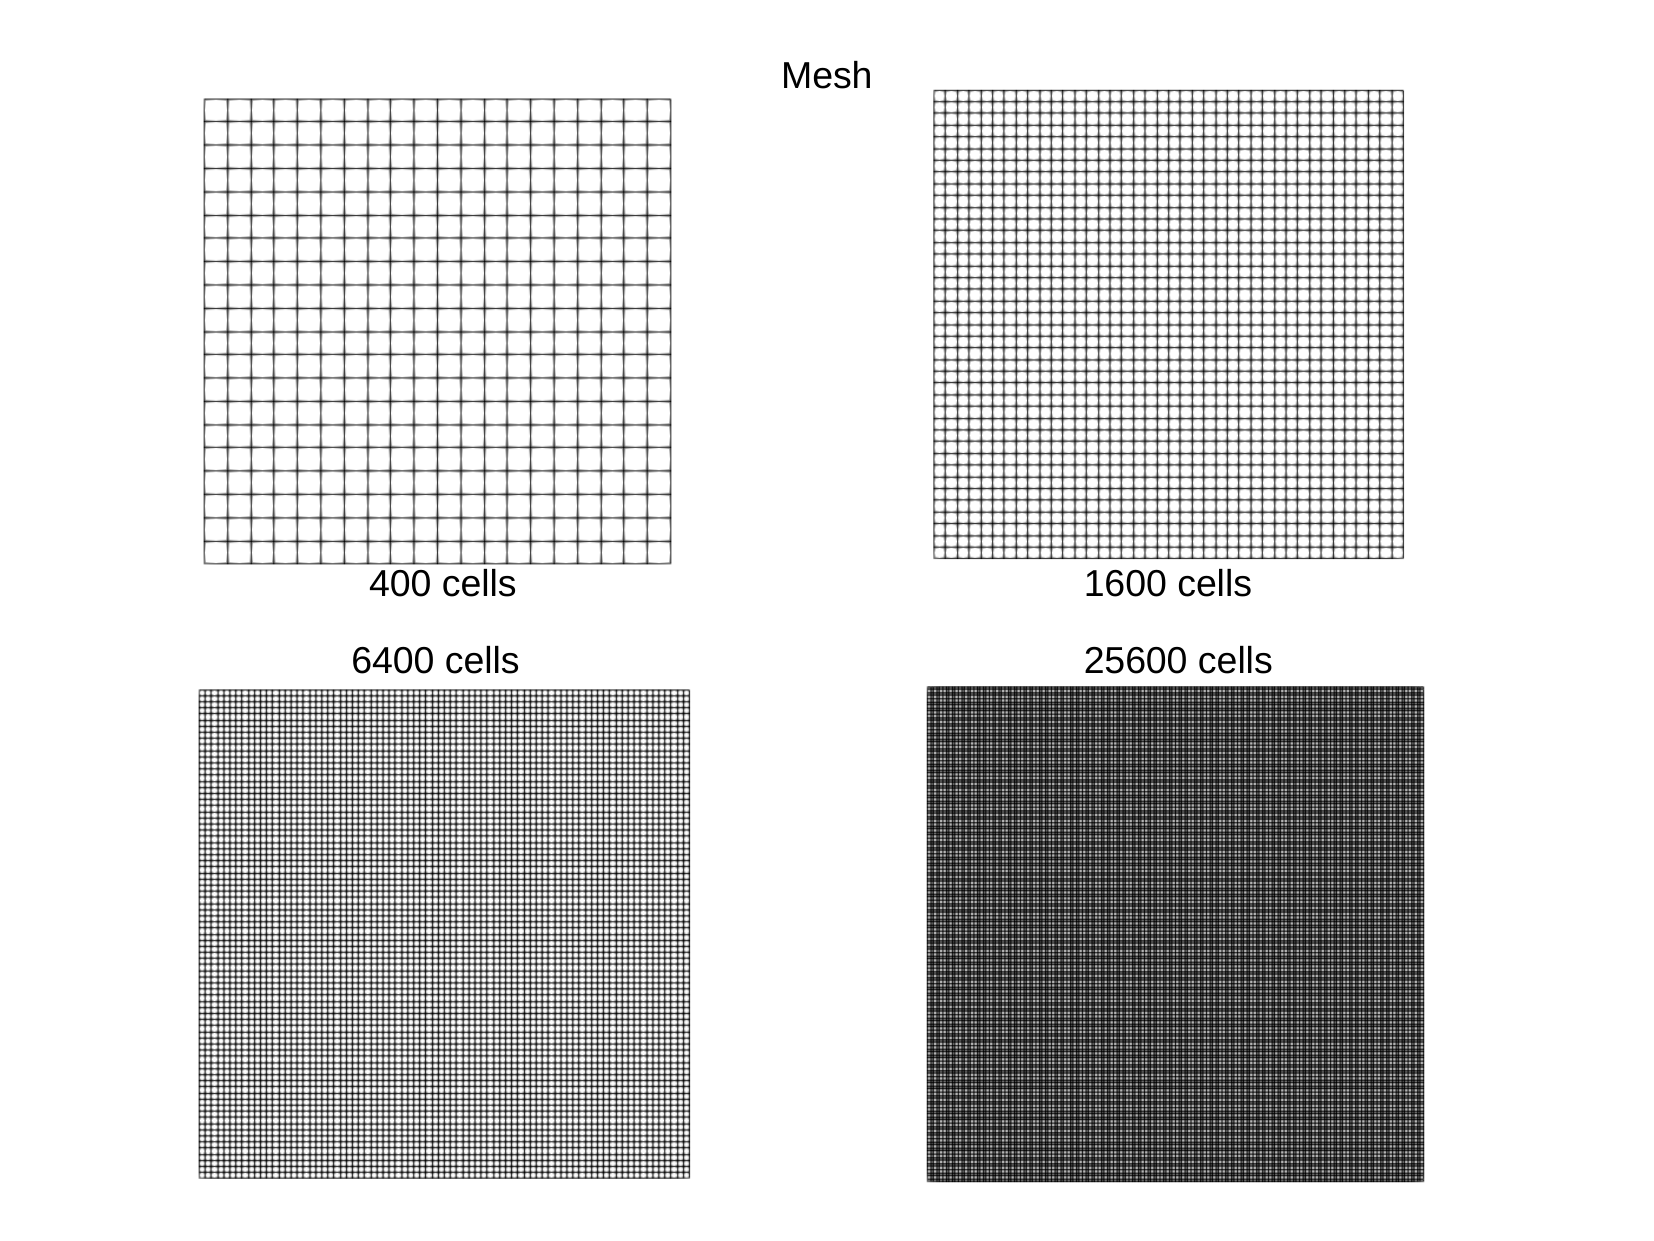

Mesh
400 cells
1600 cells
6400 cells
25600 cells